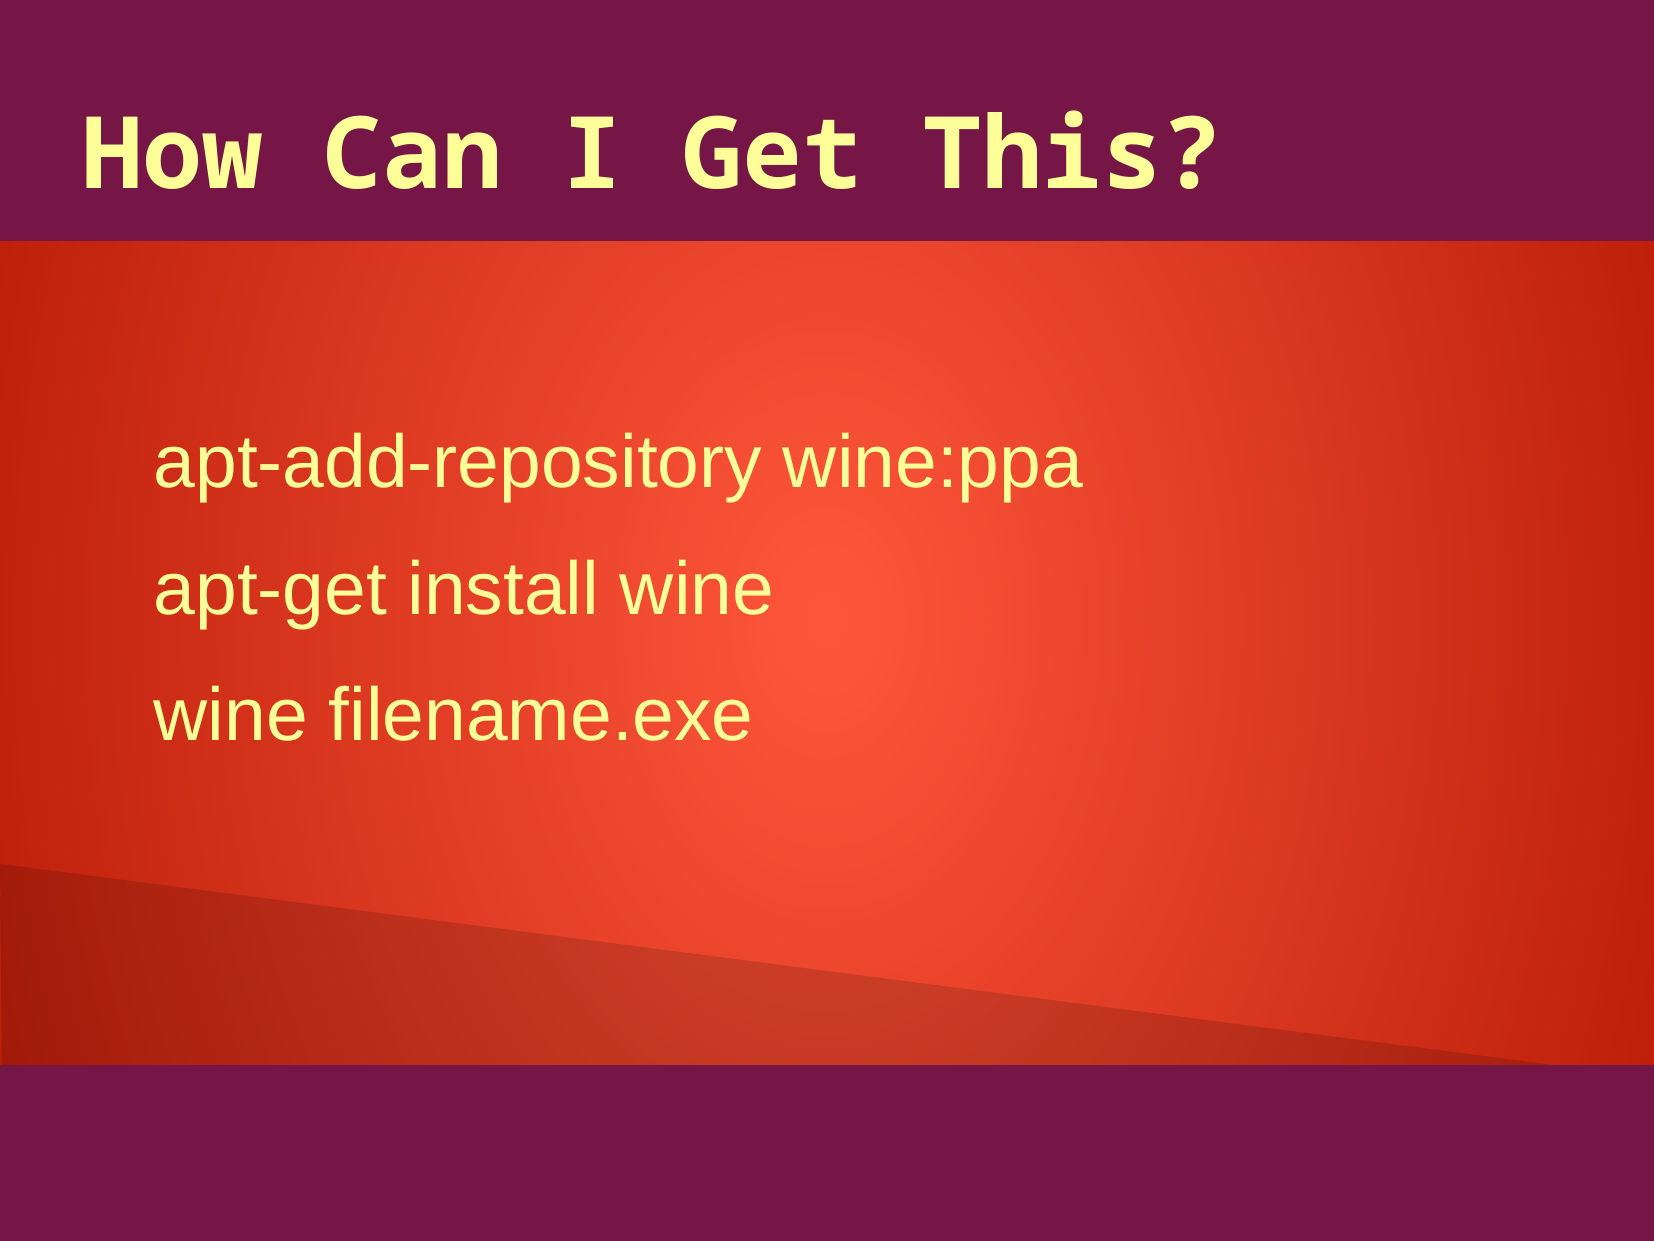

# How Can I Get This?
apt-add-repository wine:ppa
apt-get install wine
wine filename.exe